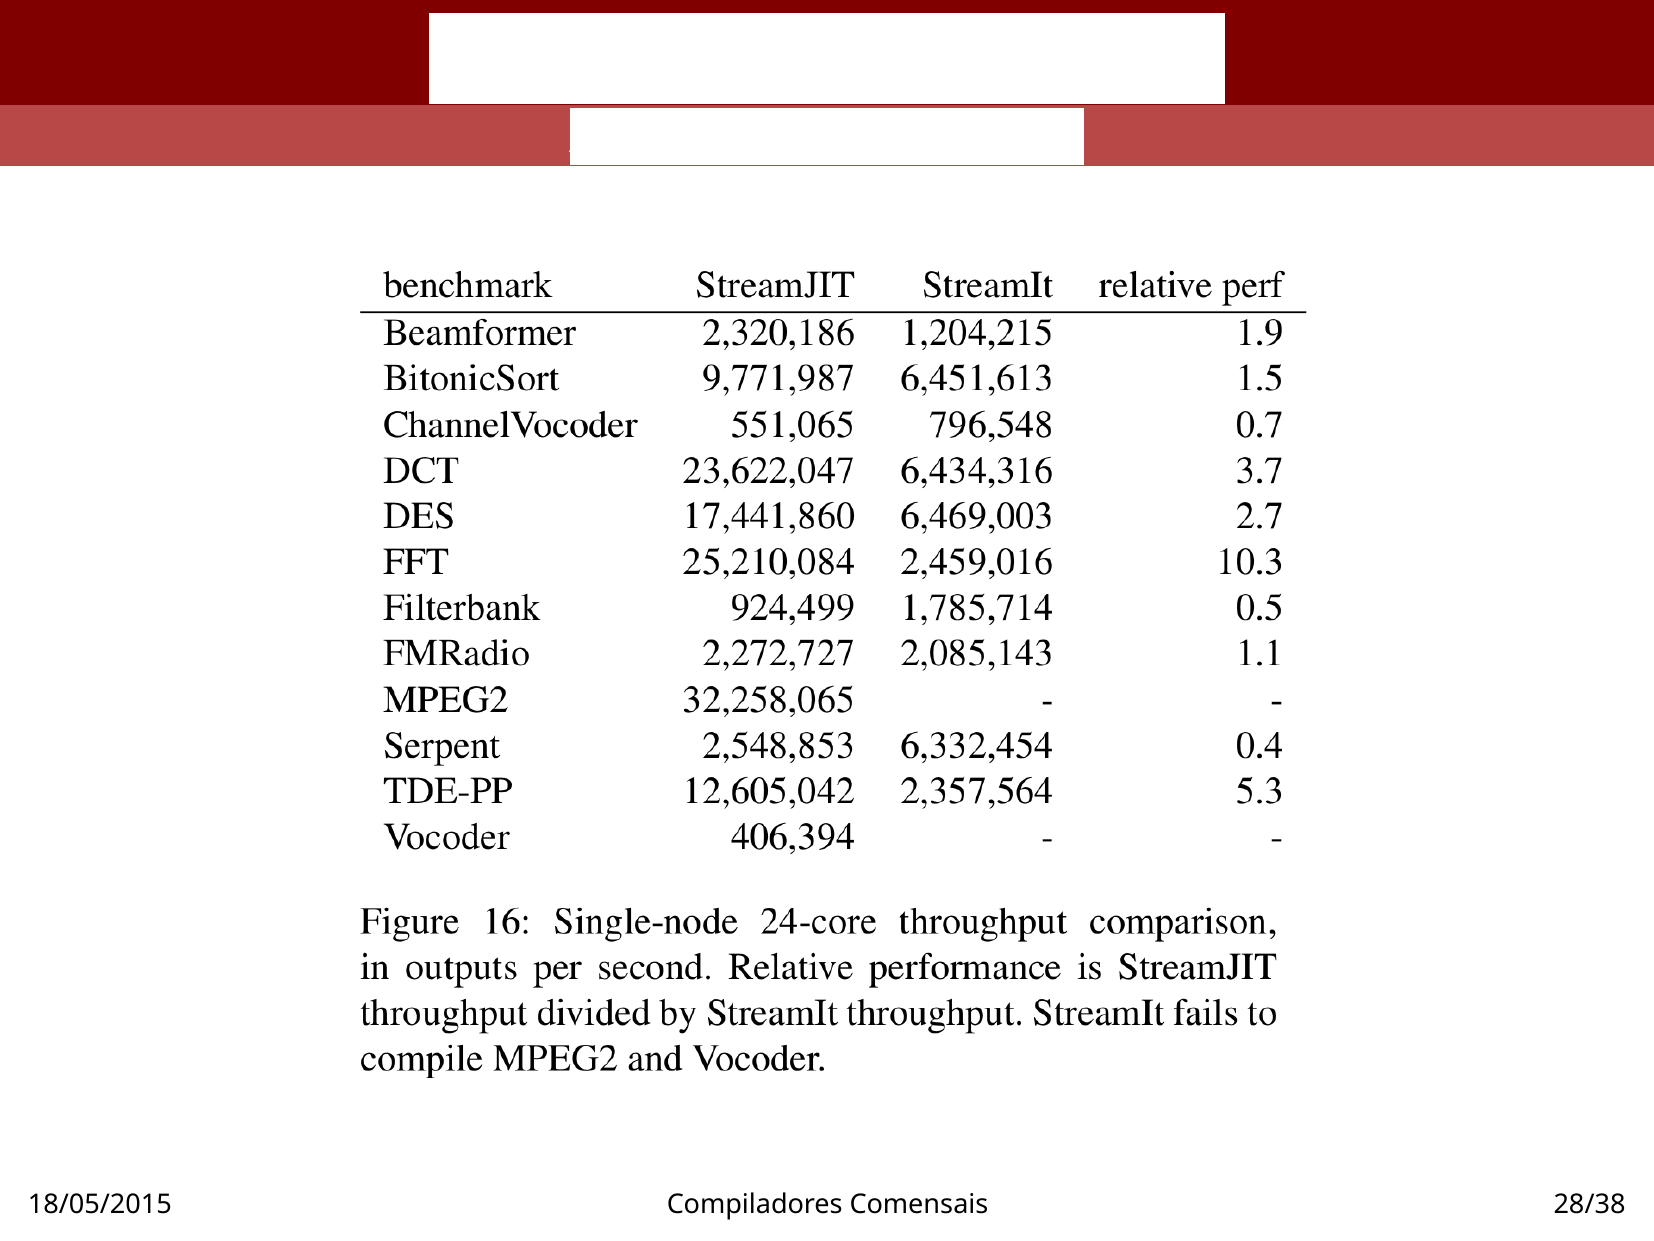

# Compiladores Comensais
Aumento de Desempenho
28